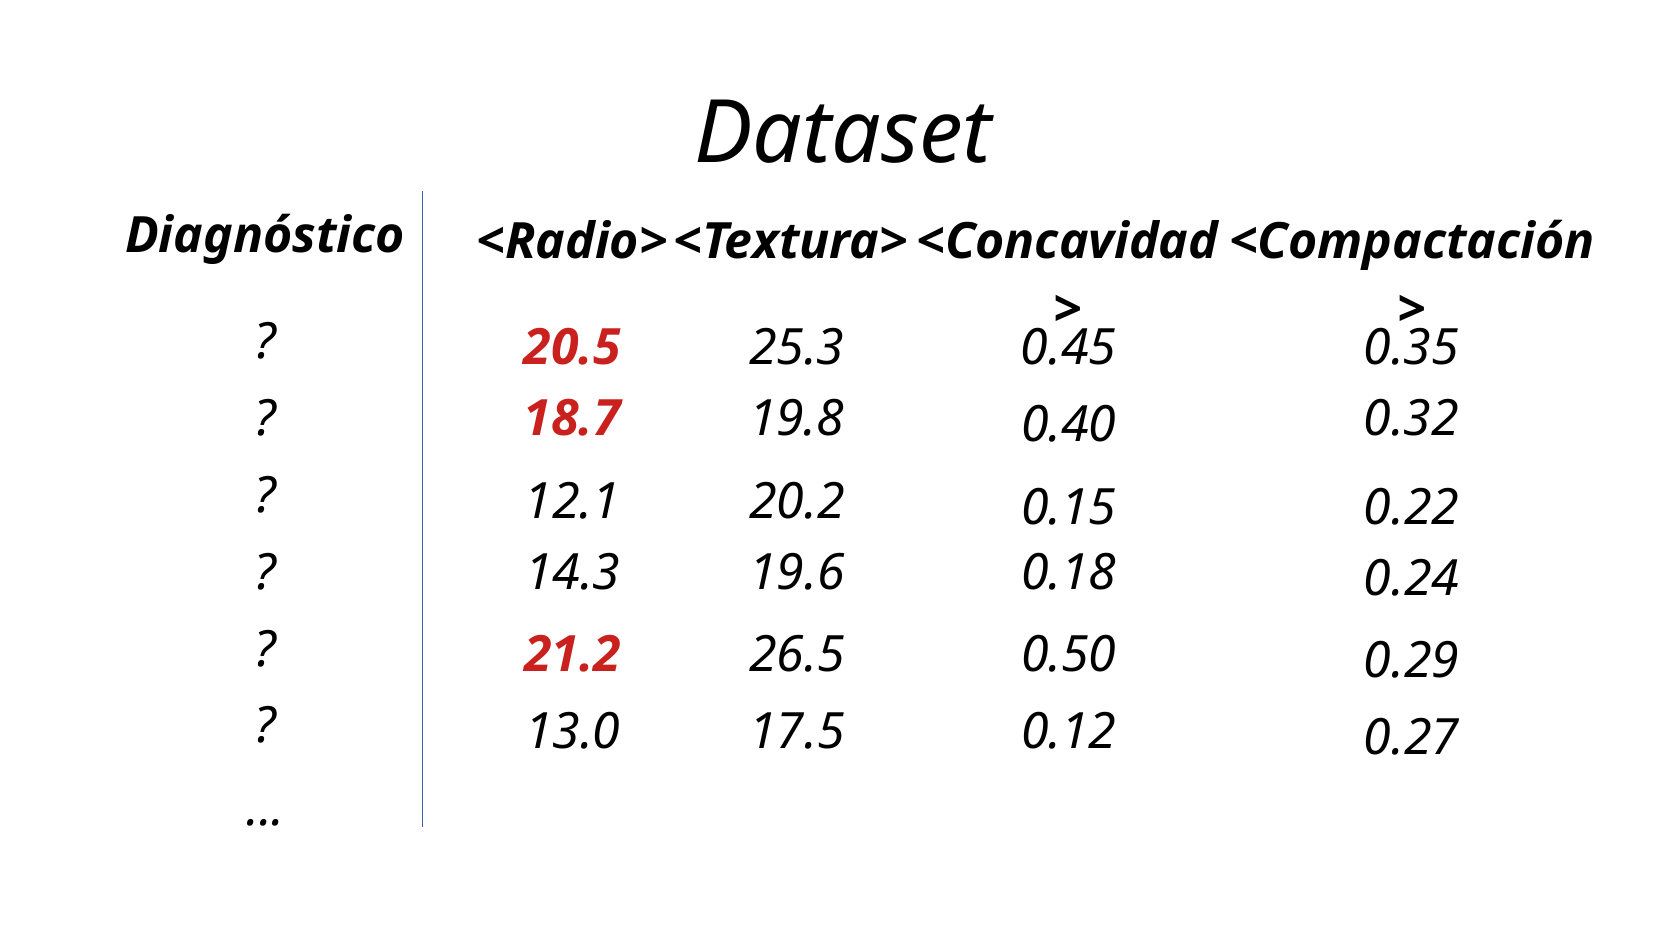

Dataset
Diagnóstico
<Radio>
<Textura>
<Concavidad>
<Compactación>
?
20.5
25.3
0.45
0.35
?
18.7
19.8
0.32
0.40
?
12.1
20.2
0.15
0.22
?
14.3
19.6
0.18
0.24
?
21.2
26.5
0.50
0.29
?
13.0
17.5
0.12
0.27
...